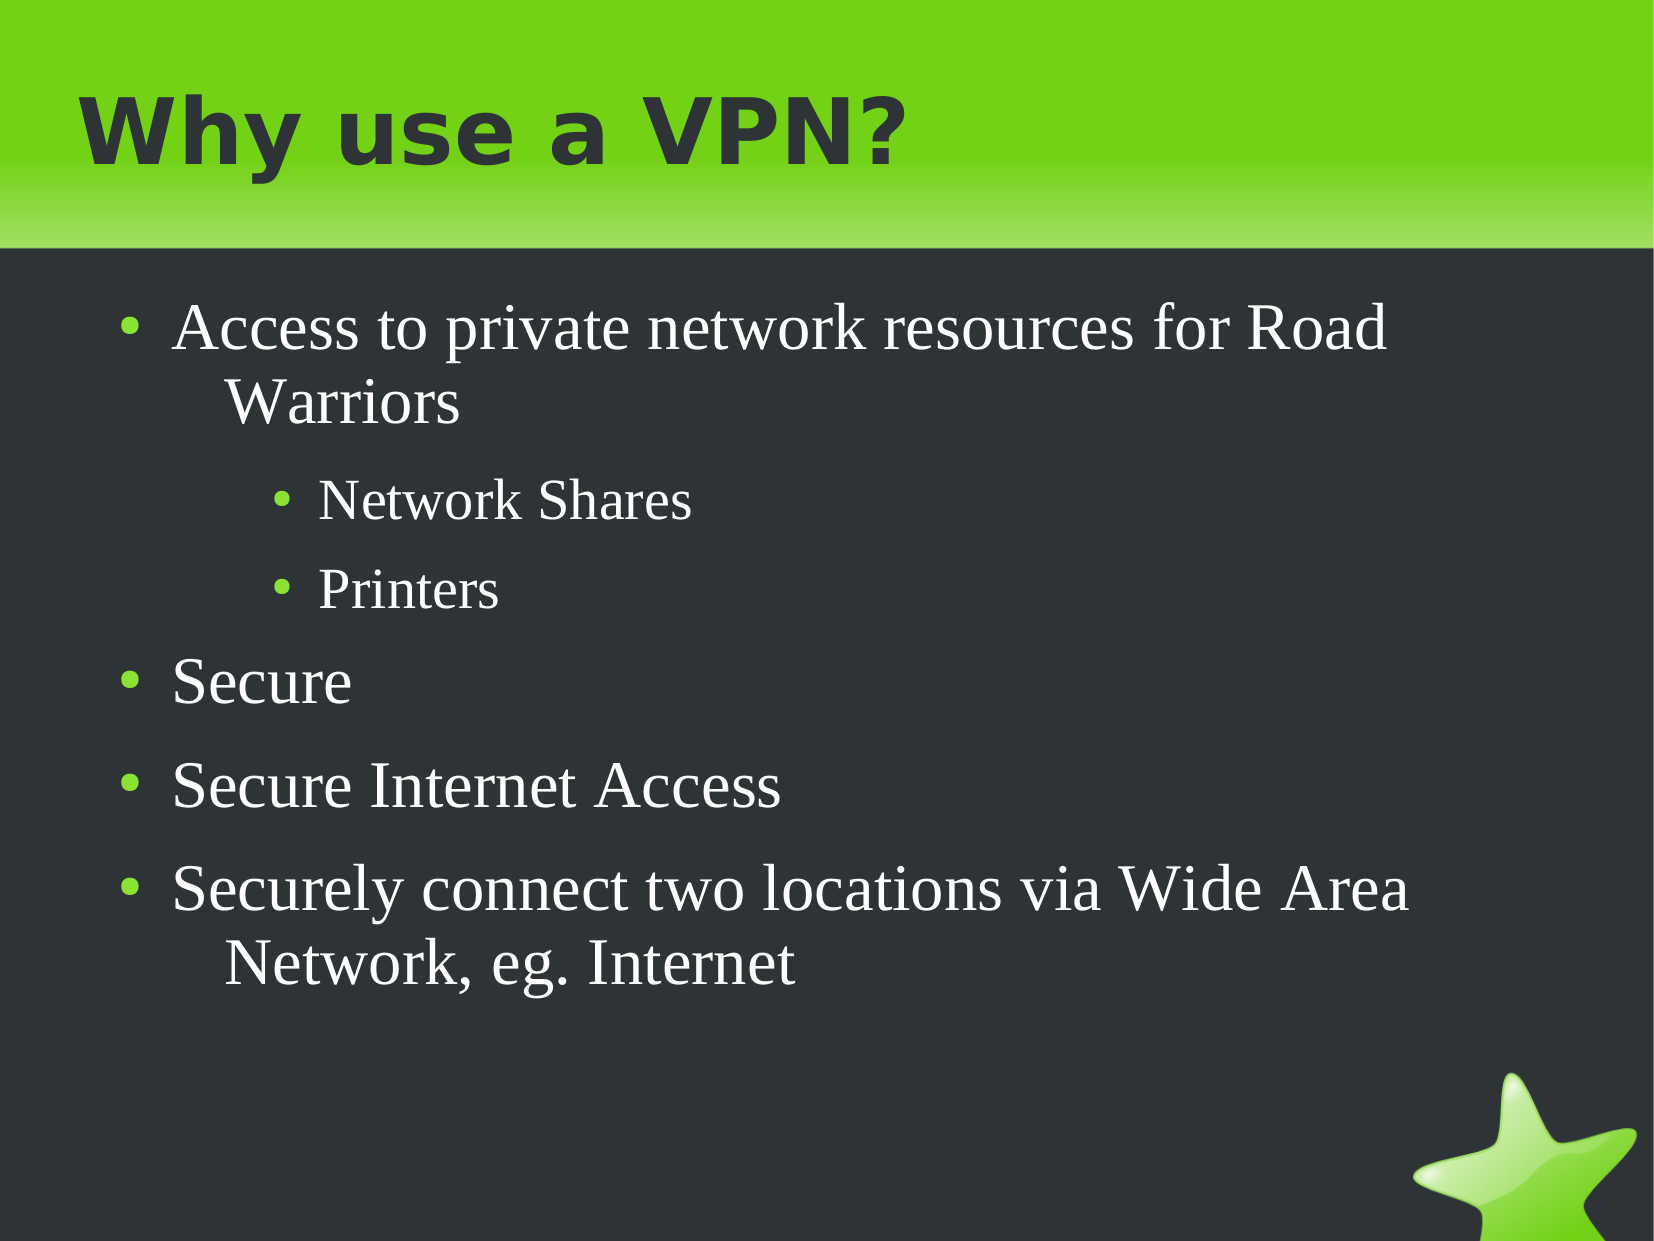

# Why use a VPN?
Access to private network resources for Road Warriors
Network Shares
Printers
Secure
Secure Internet Access
Securely connect two locations via Wide Area Network, eg. Internet